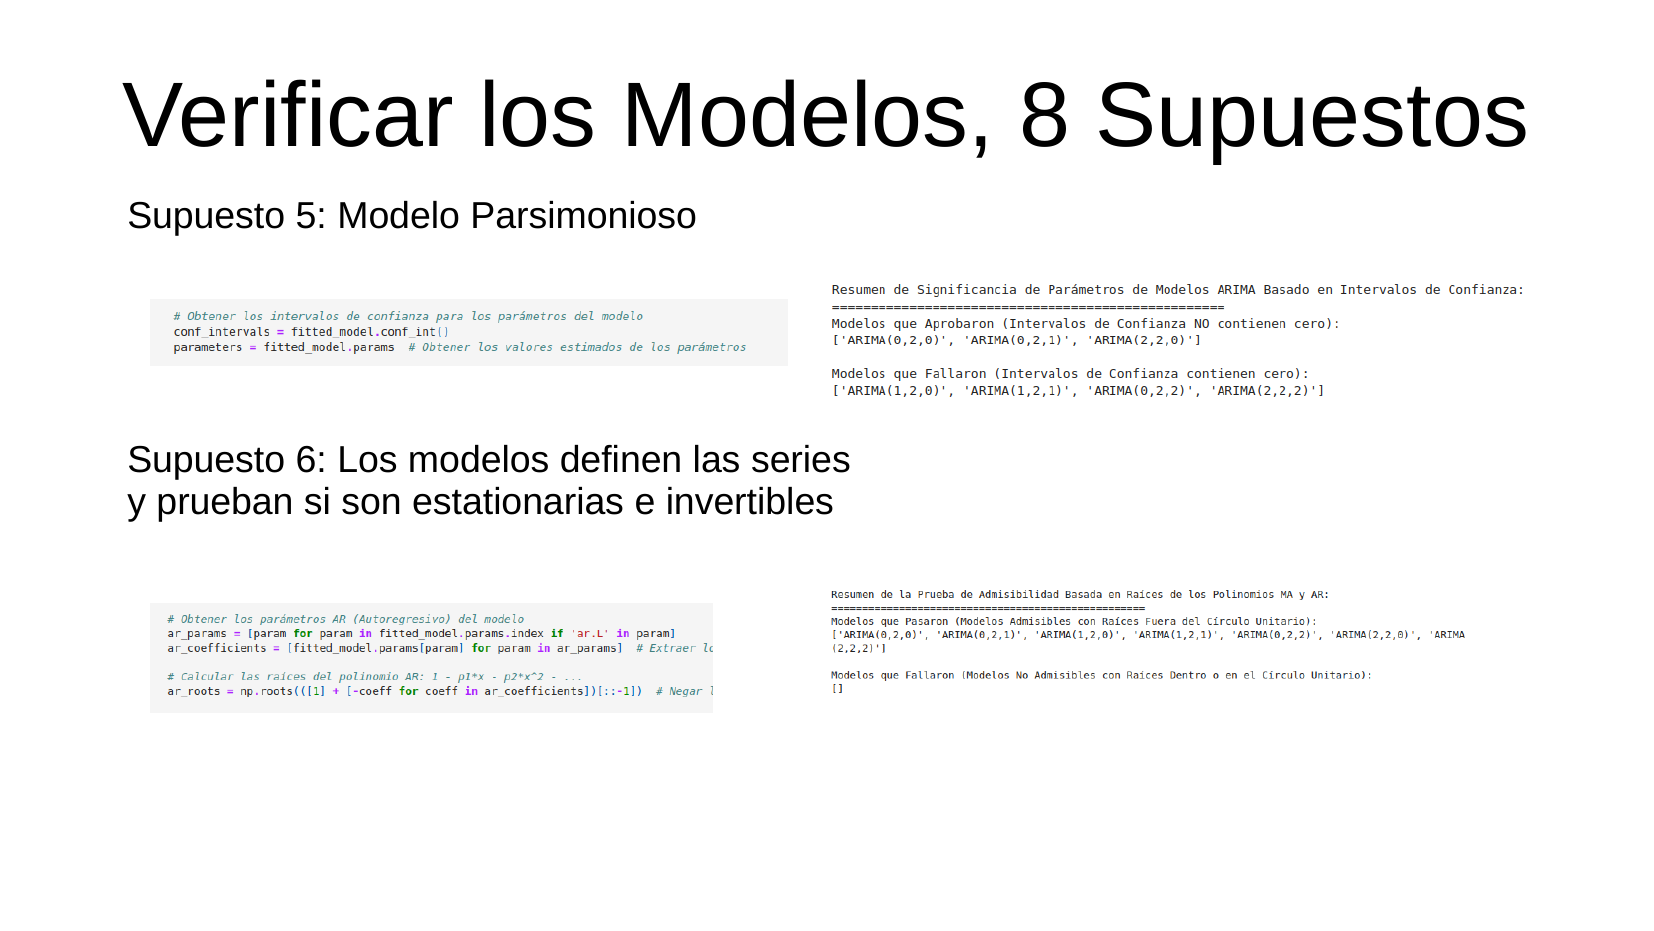

# Verificar los Modelos, 8 Supuestos
Supuesto 5: Modelo Parsimonioso
Supuesto 6: Los modelos definen las series
y prueban si son estationarias e invertibles